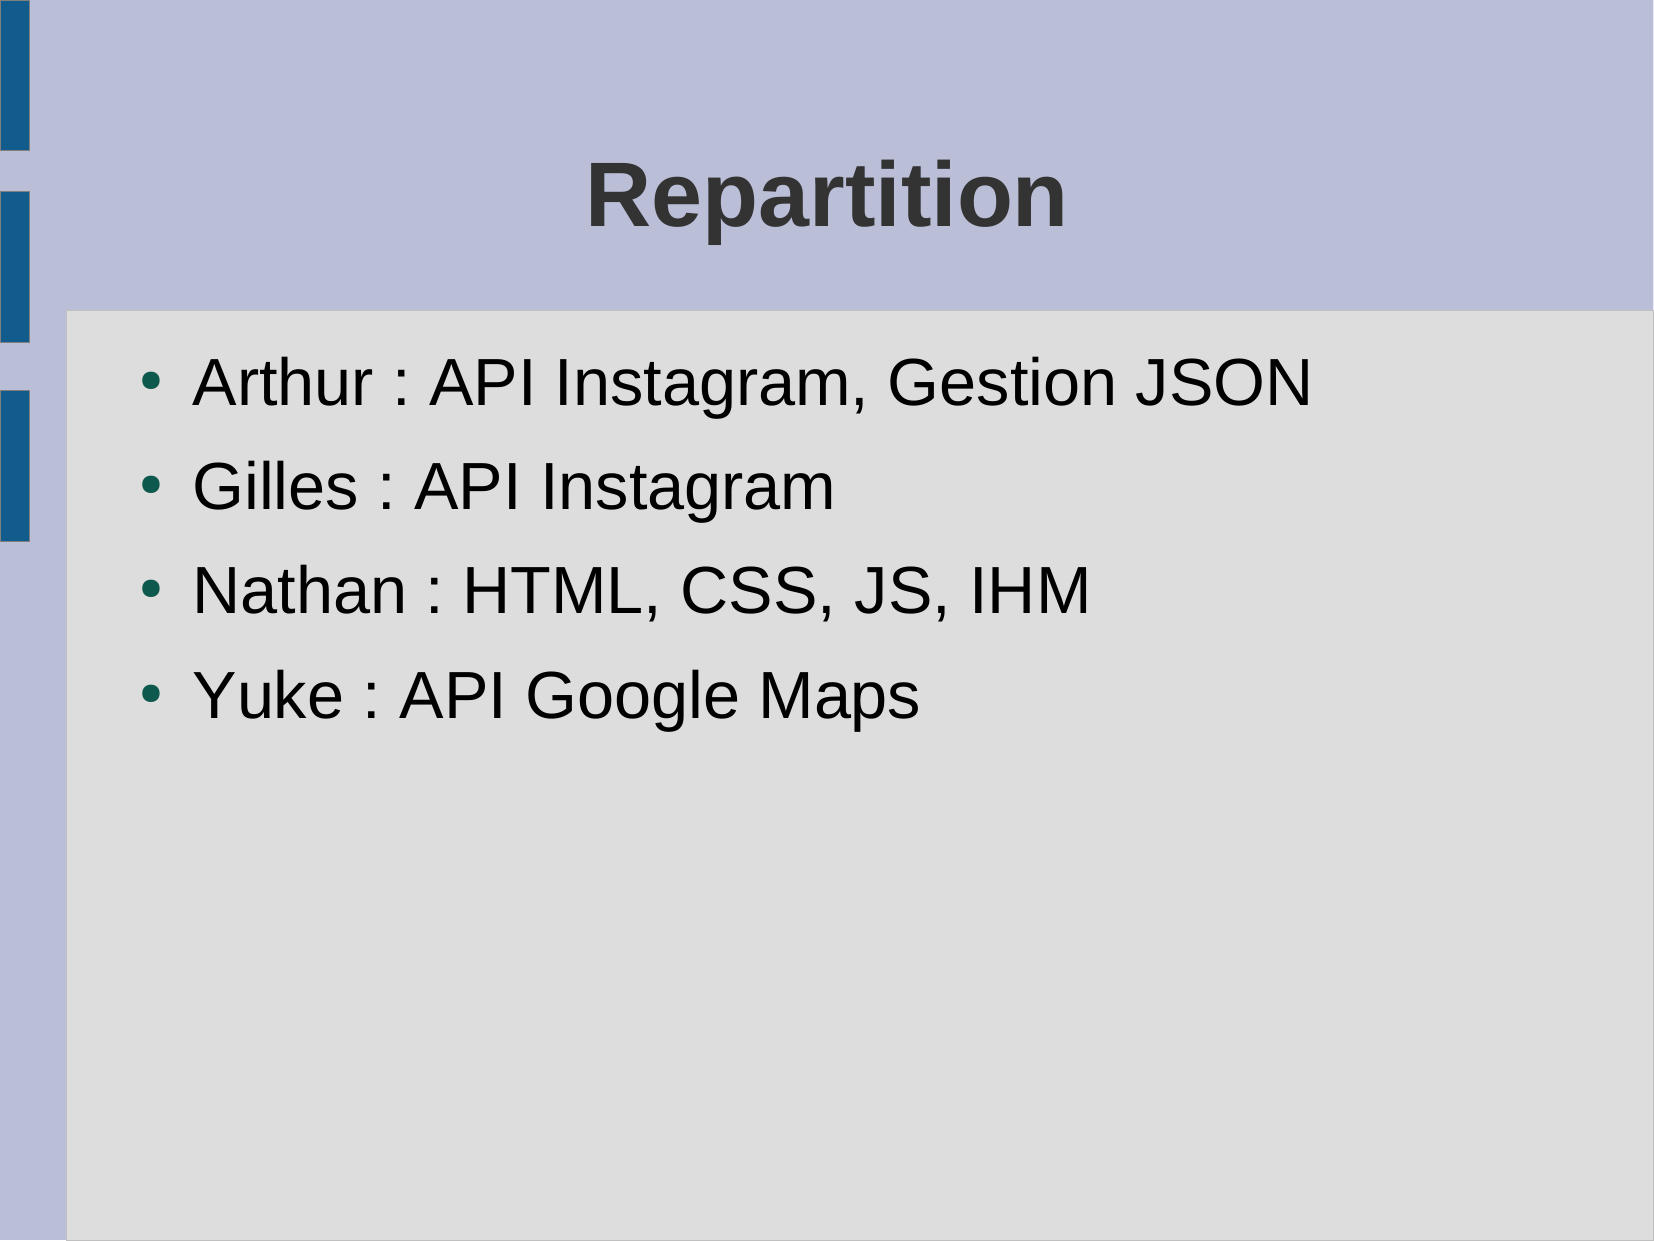

# Repartition
Arthur : API Instagram, Gestion JSON
Gilles : API Instagram
Nathan : HTML, CSS, JS, IHM
Yuke : API Google Maps